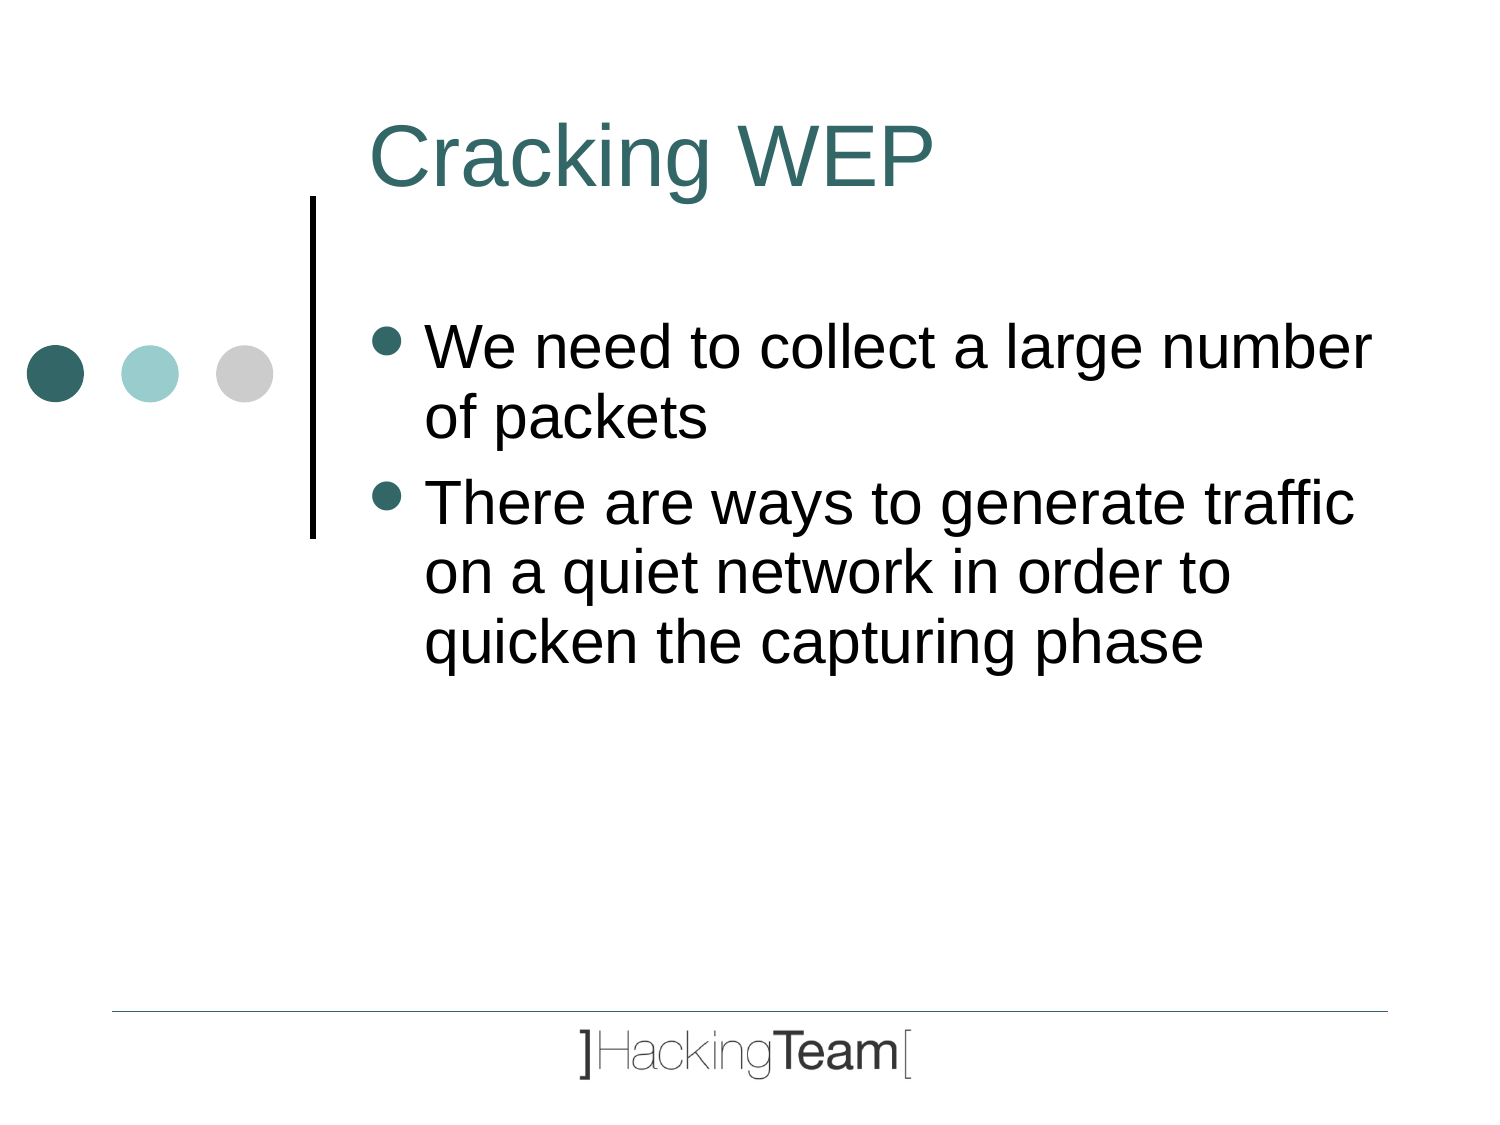

# Cracking WEP
We need to collect a large number of packets
There are ways to generate traffic on a quiet network in order to quicken the capturing phase